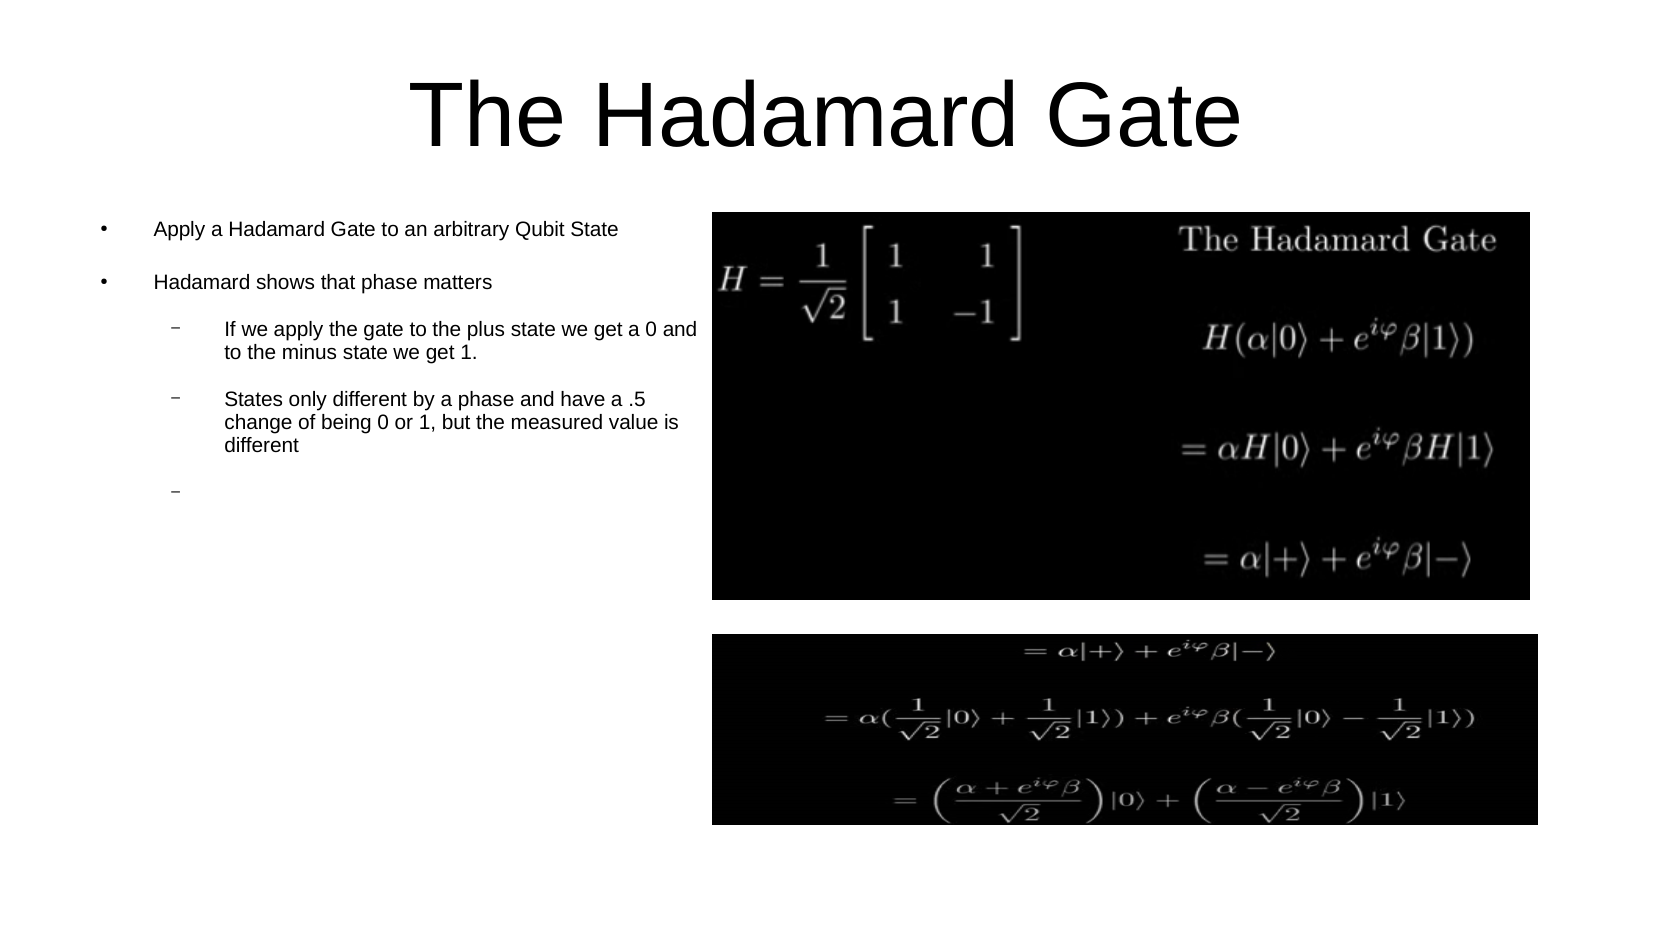

# The Hadamard Gate
Apply a Hadamard Gate to an arbitrary Qubit State
Hadamard shows that phase matters
If we apply the gate to the plus state we get a 0 and
to the minus state we get 1.
States only different by a phase and have a .5
change of being 0 or 1, but the measured value is
different